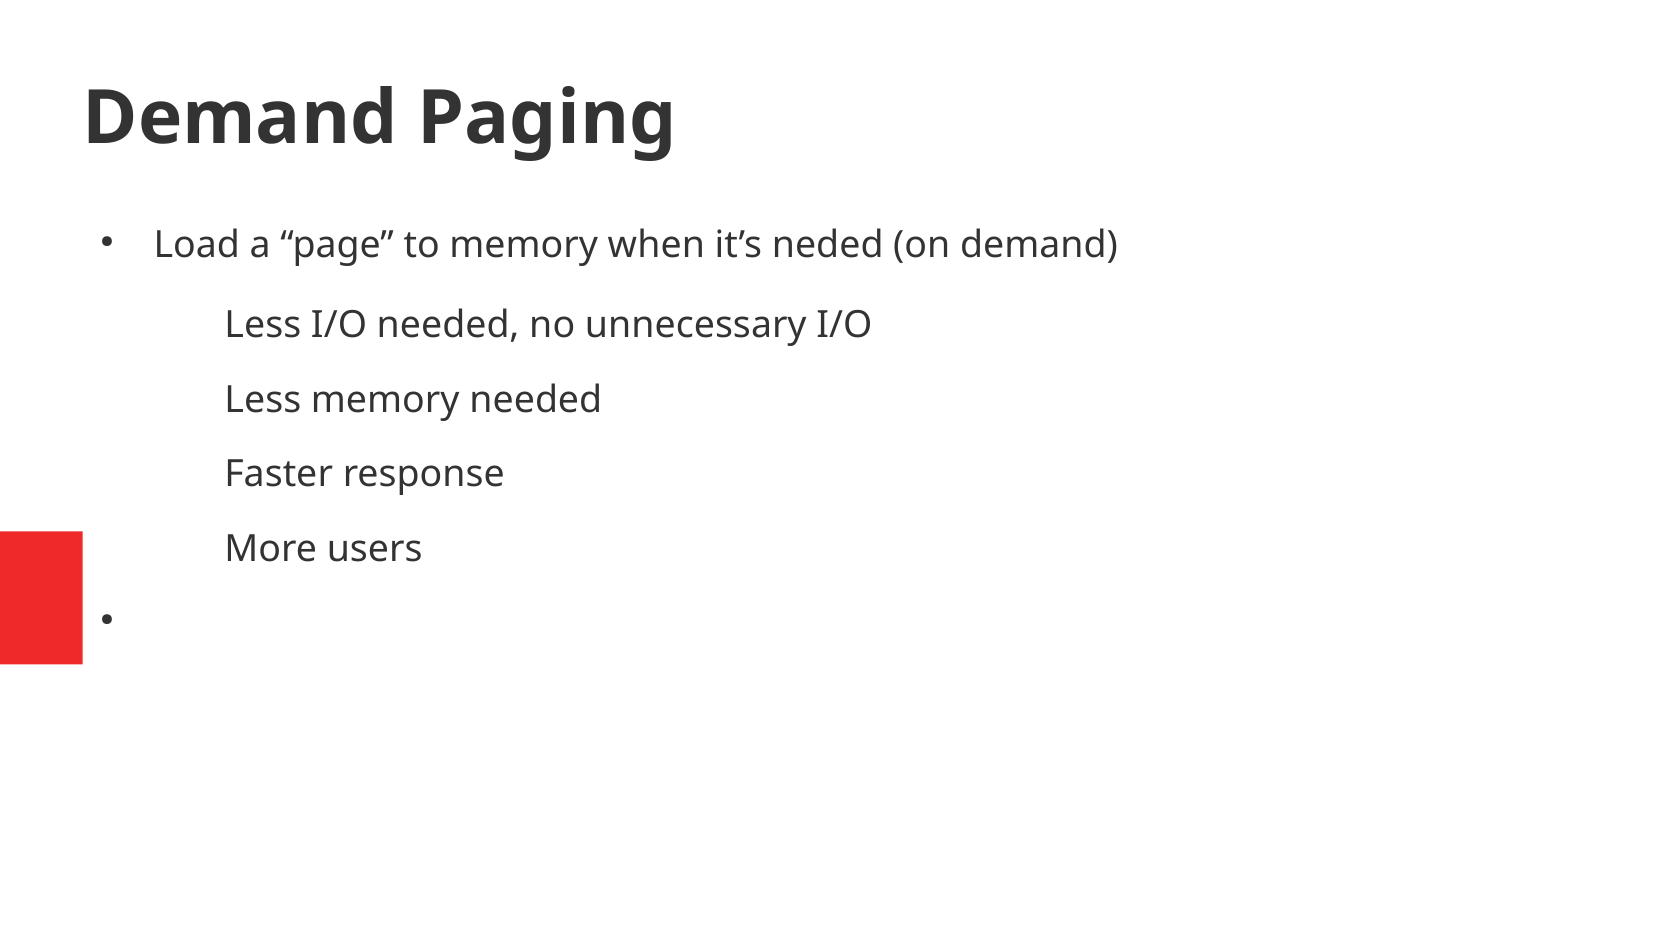

# Demand Paging
Load a “page” to memory when it’s neded (on demand)
Less I/O needed, no unnecessary I/O
Less memory needed
Faster response
More users